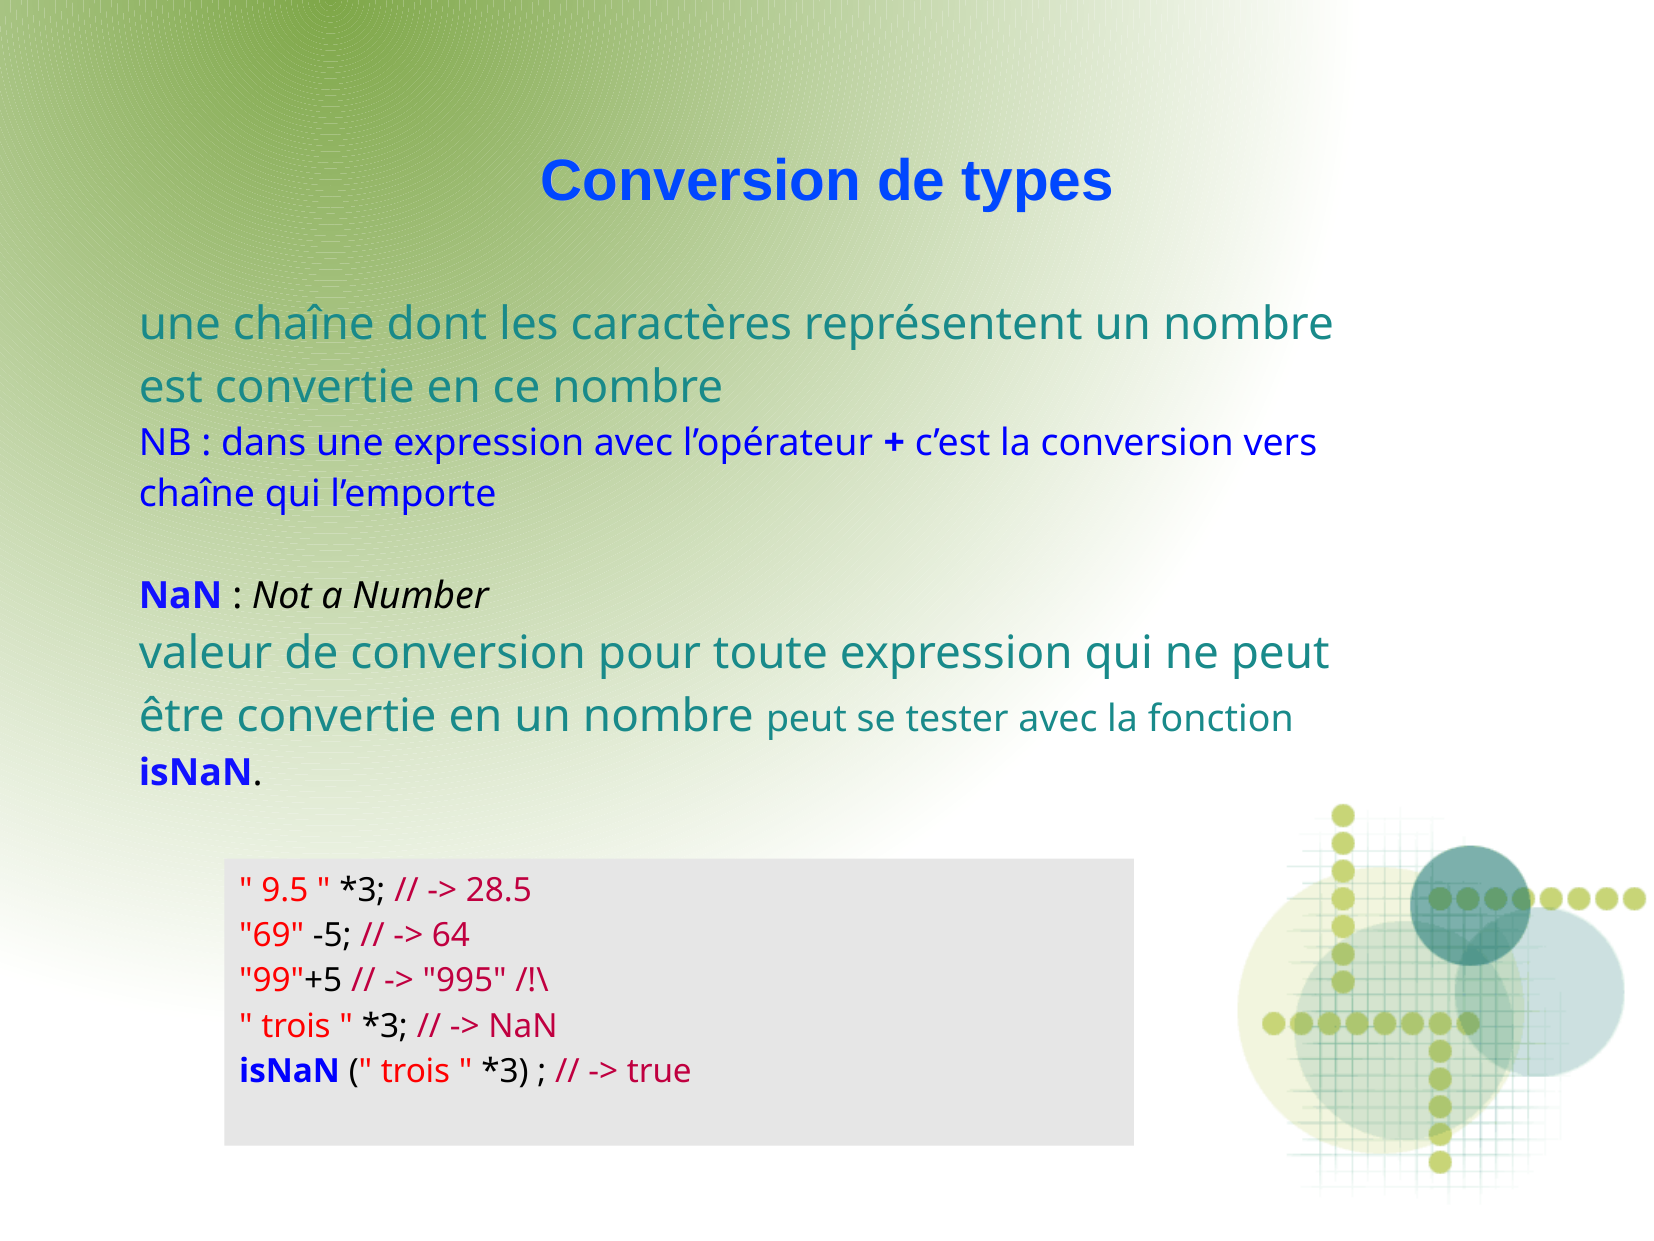

# Conversion de types
une chaîne dont les caractères représentent un nombre est convertie en ce nombre
NB : dans une expression avec l’opérateur + c’est la conversion vers
chaîne qui l’emporte
NaN : Not a Number
valeur de conversion pour toute expression qui ne peut être convertie en un nombre peut se tester avec la fonction isNaN.
" 9.5 " *3; // -> 28.5
"69" -5; // -> 64
"99"+5 // -> "995" /!\
" trois " *3; // -> NaN
isNaN (" trois " *3) ; // -> true